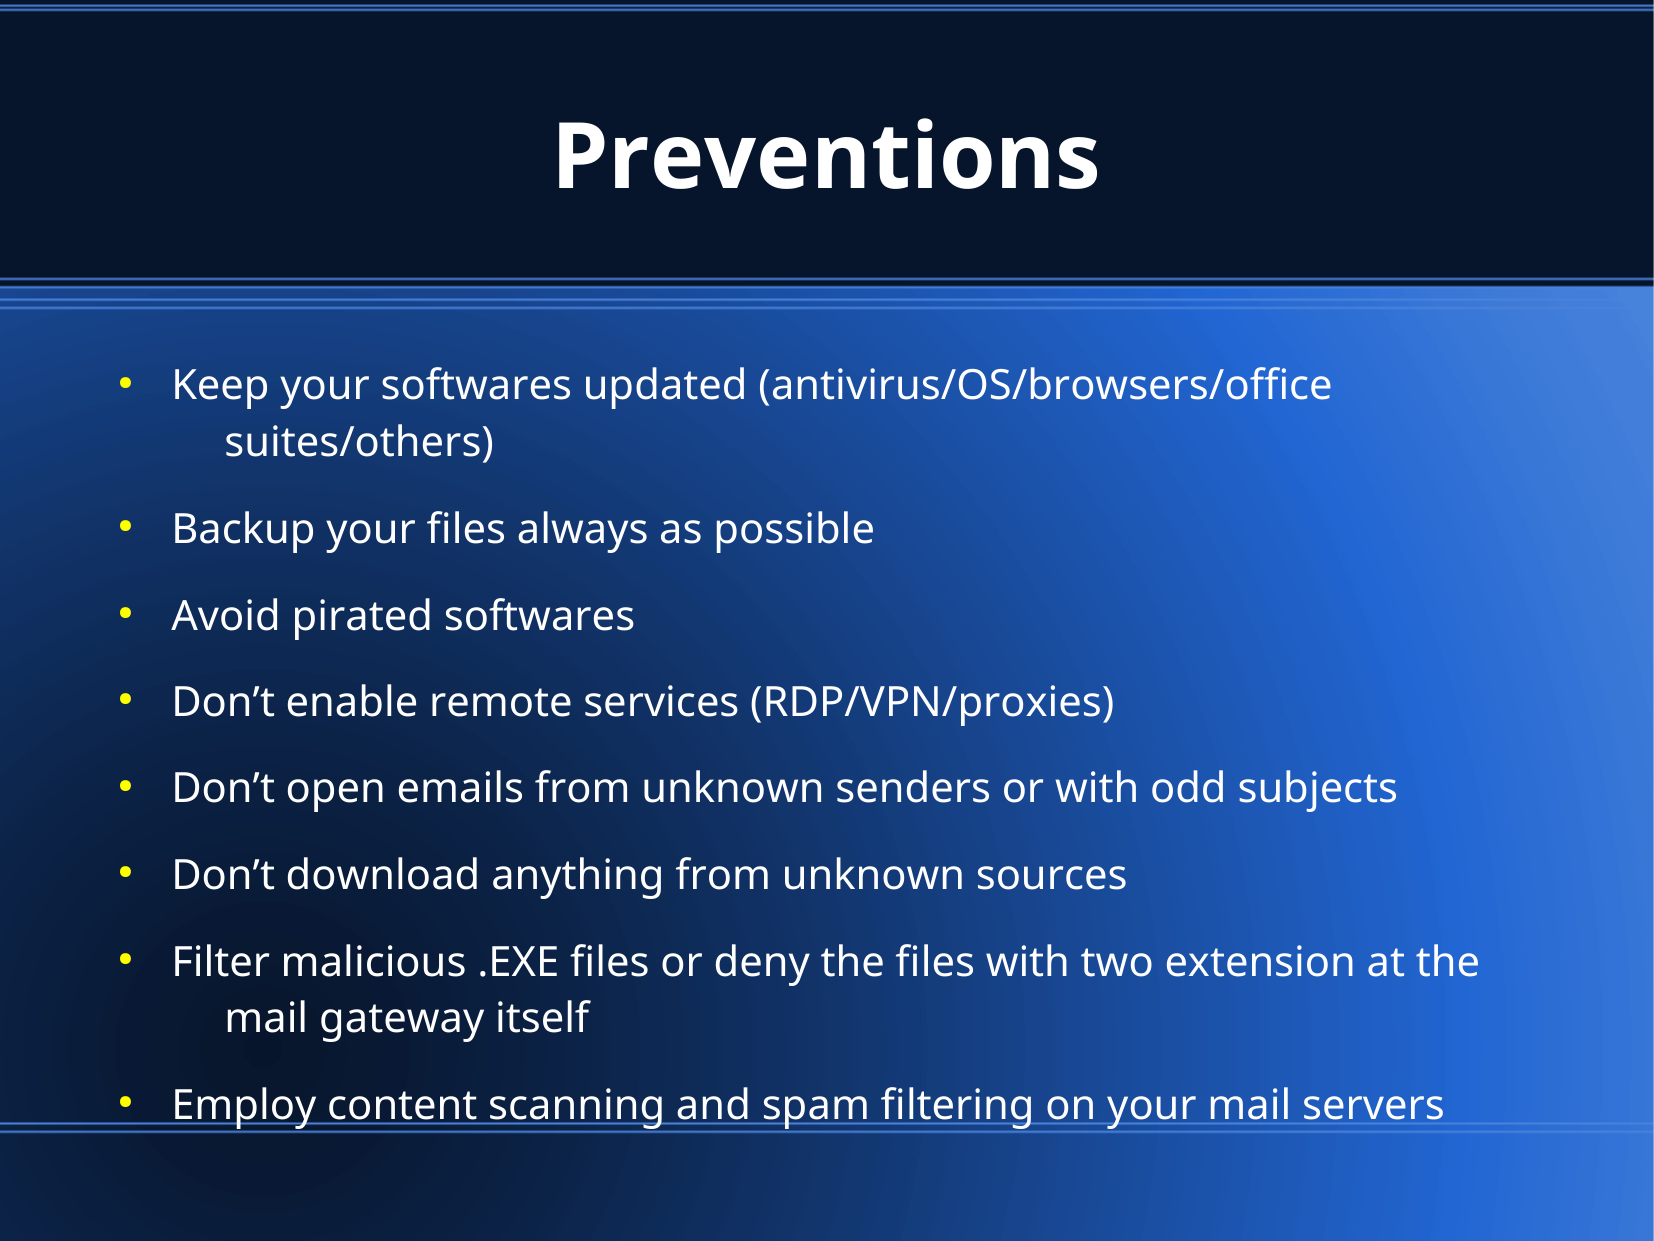

# Preventions
Keep your softwares updated (antivirus/OS/browsers/office suites/others)
Backup your files always as possible
Avoid pirated softwares
Don’t enable remote services (RDP/VPN/proxies)
Don’t open emails from unknown senders or with odd subjects
Don’t download anything from unknown sources
Filter malicious .EXE files or deny the files with two extension at the mail gateway itself
Employ content scanning and spam filtering on your mail servers